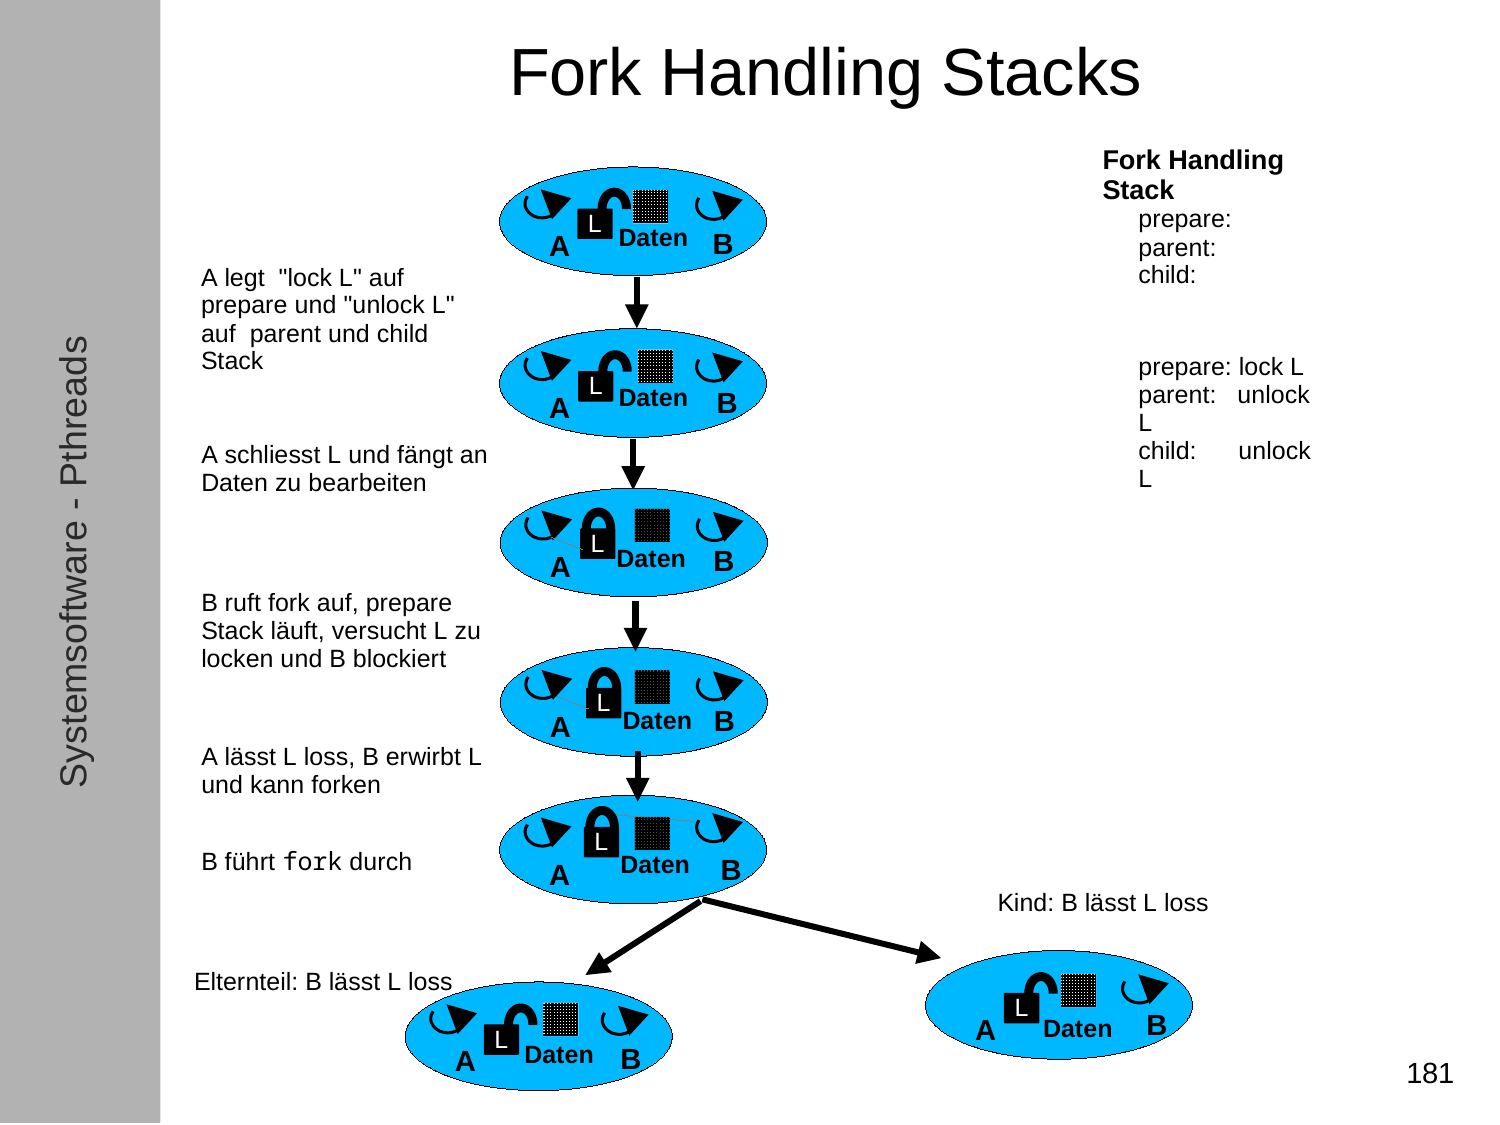

Fork Handling Stacks
Fork Handling Stack
A
Daten
B
L
prepare:
parent:
child:
A legt "lock L" auf prepare und "unlock L" auf parent und child Stack
prepare: lock L
parent: unlock L
child: unlock L
Daten
A
B
L
A schliesst L und fängt an Daten zu bearbeiten
Daten
A
B
L
Systemsoftware - Pthreads
B ruft fork auf, prepare Stack läuft, versucht L zu locken und B blockiert
A
Daten
B
L
A lässt L loss, B erwirbt L und kann forken
L
B
Daten
A
B führt fork durch
Kind: B lässt L loss
A
Elternteil: B lässt L loss
Daten
B
L
Daten
A
B
A
L